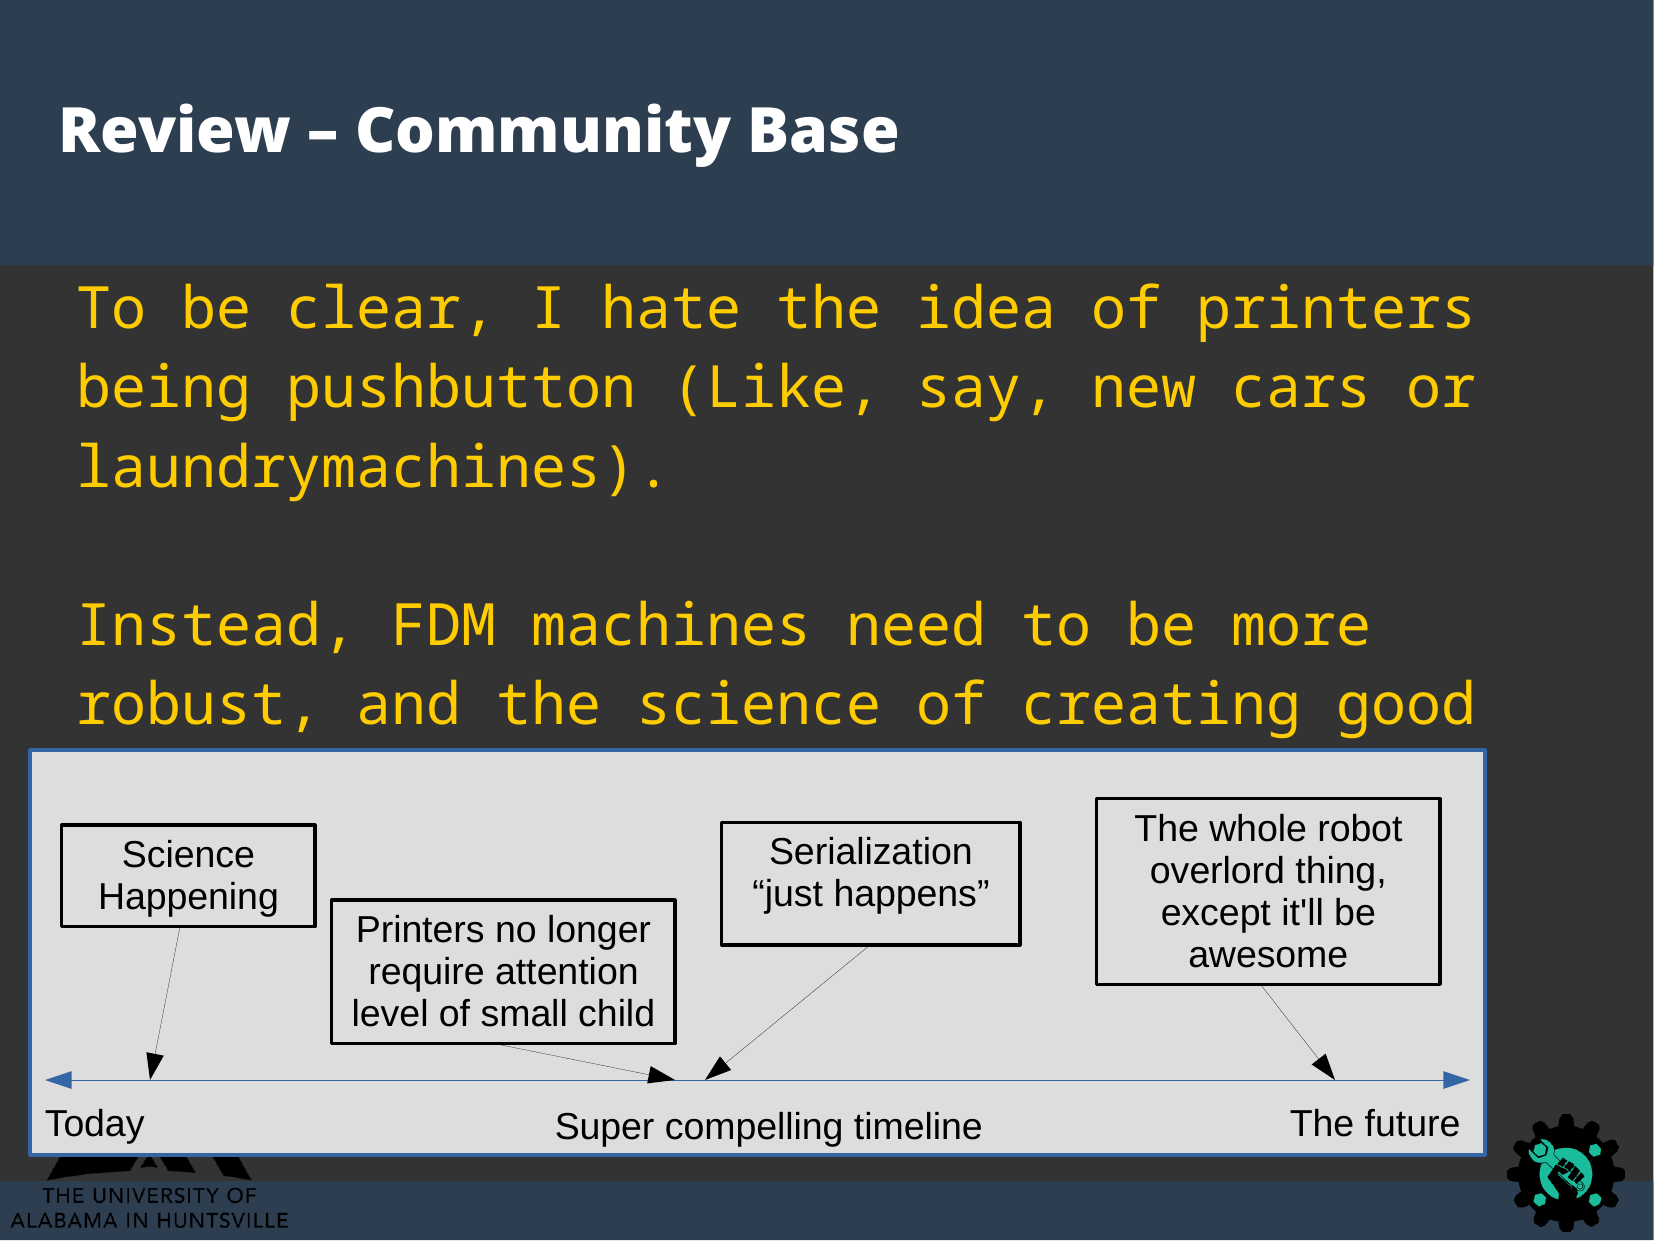

# Review – Community Base
To be clear, I hate the idea of printers being pushbutton (Like, say, new cars or laundrymachines).
Instead, FDM machines need to be more robust, and the science of creating good parts should be integrated into the design. This is tricky in several ways.
The whole robot overlord thing, except it'll be awesome
Serialization “just happens”
Science
Happening
Printers no longer require attention level of small child
Today
The future
Super compelling timeline